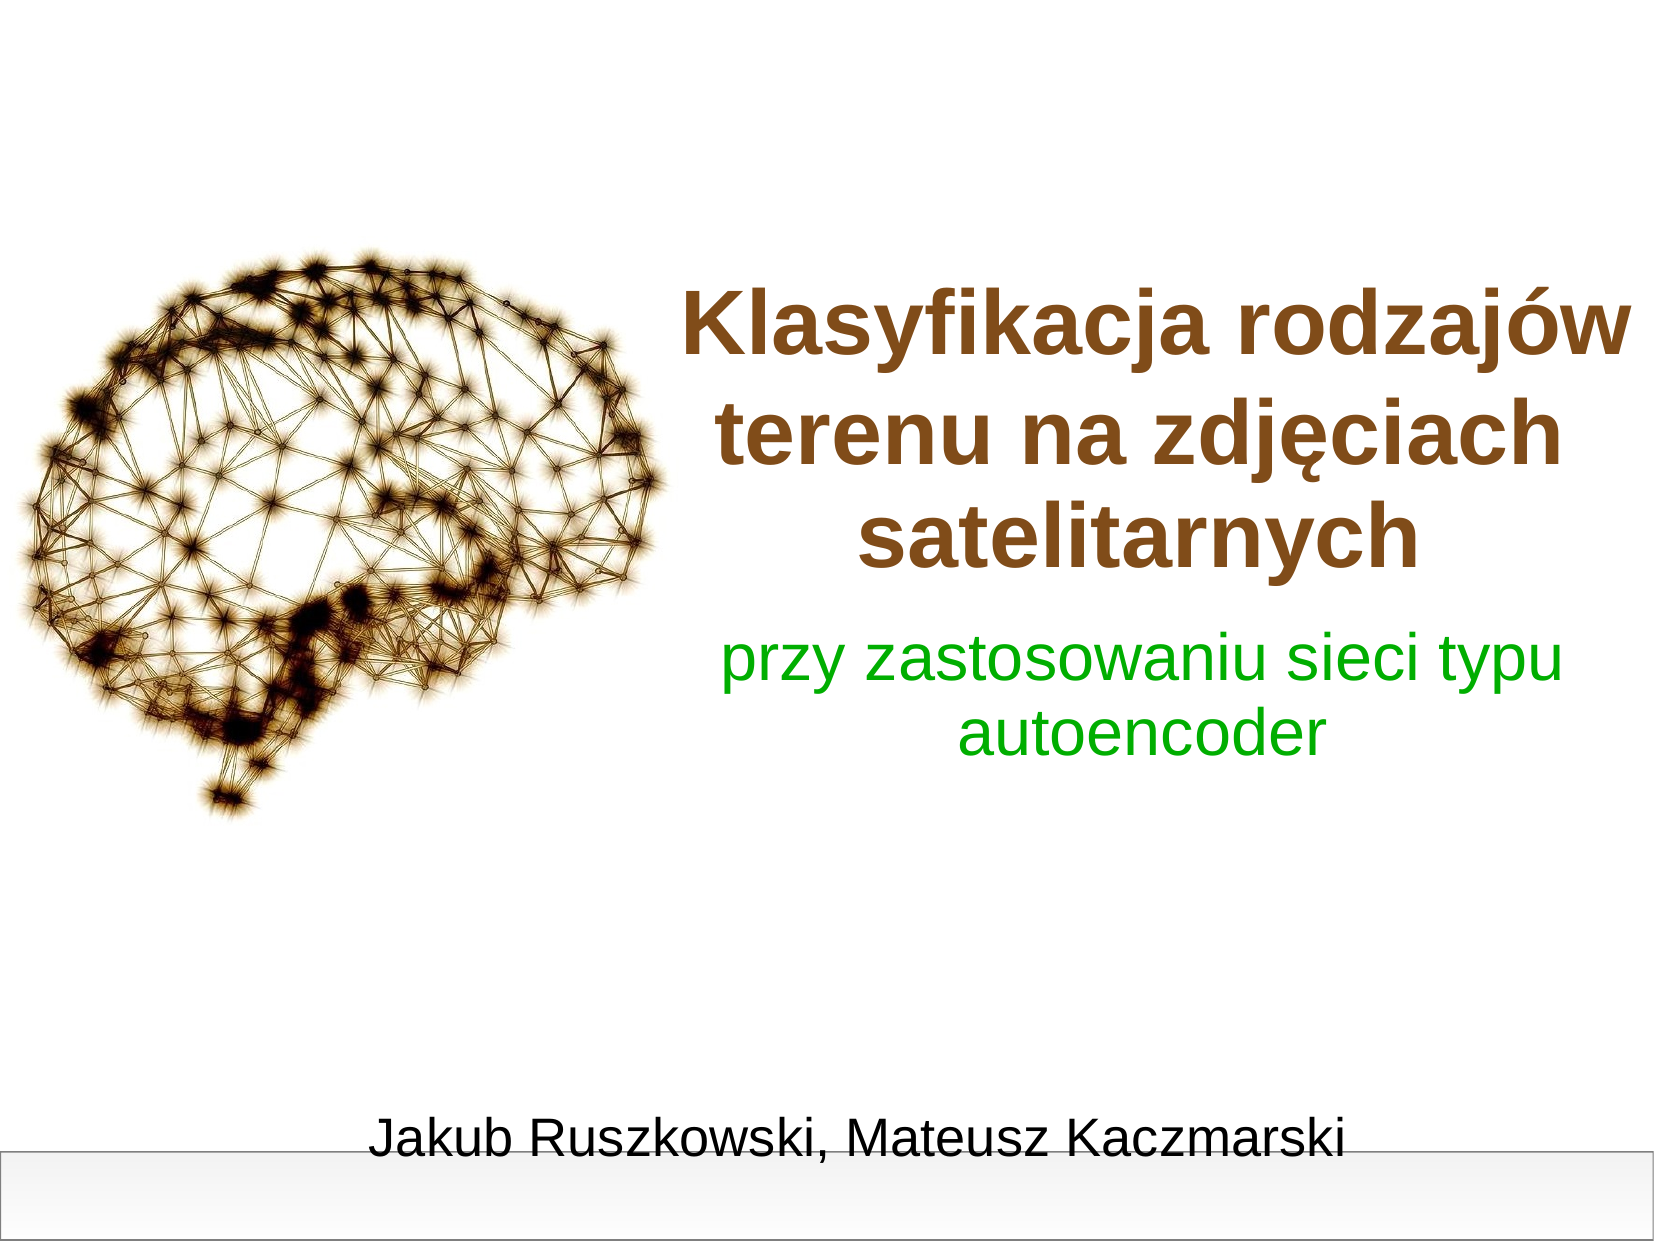

# Klasyfikacja rodzajów terenu na zdjęciach satelitarnych
przy zastosowaniu sieci typu autoencoder
Jakub Ruszkowski, Mateusz Kaczmarski